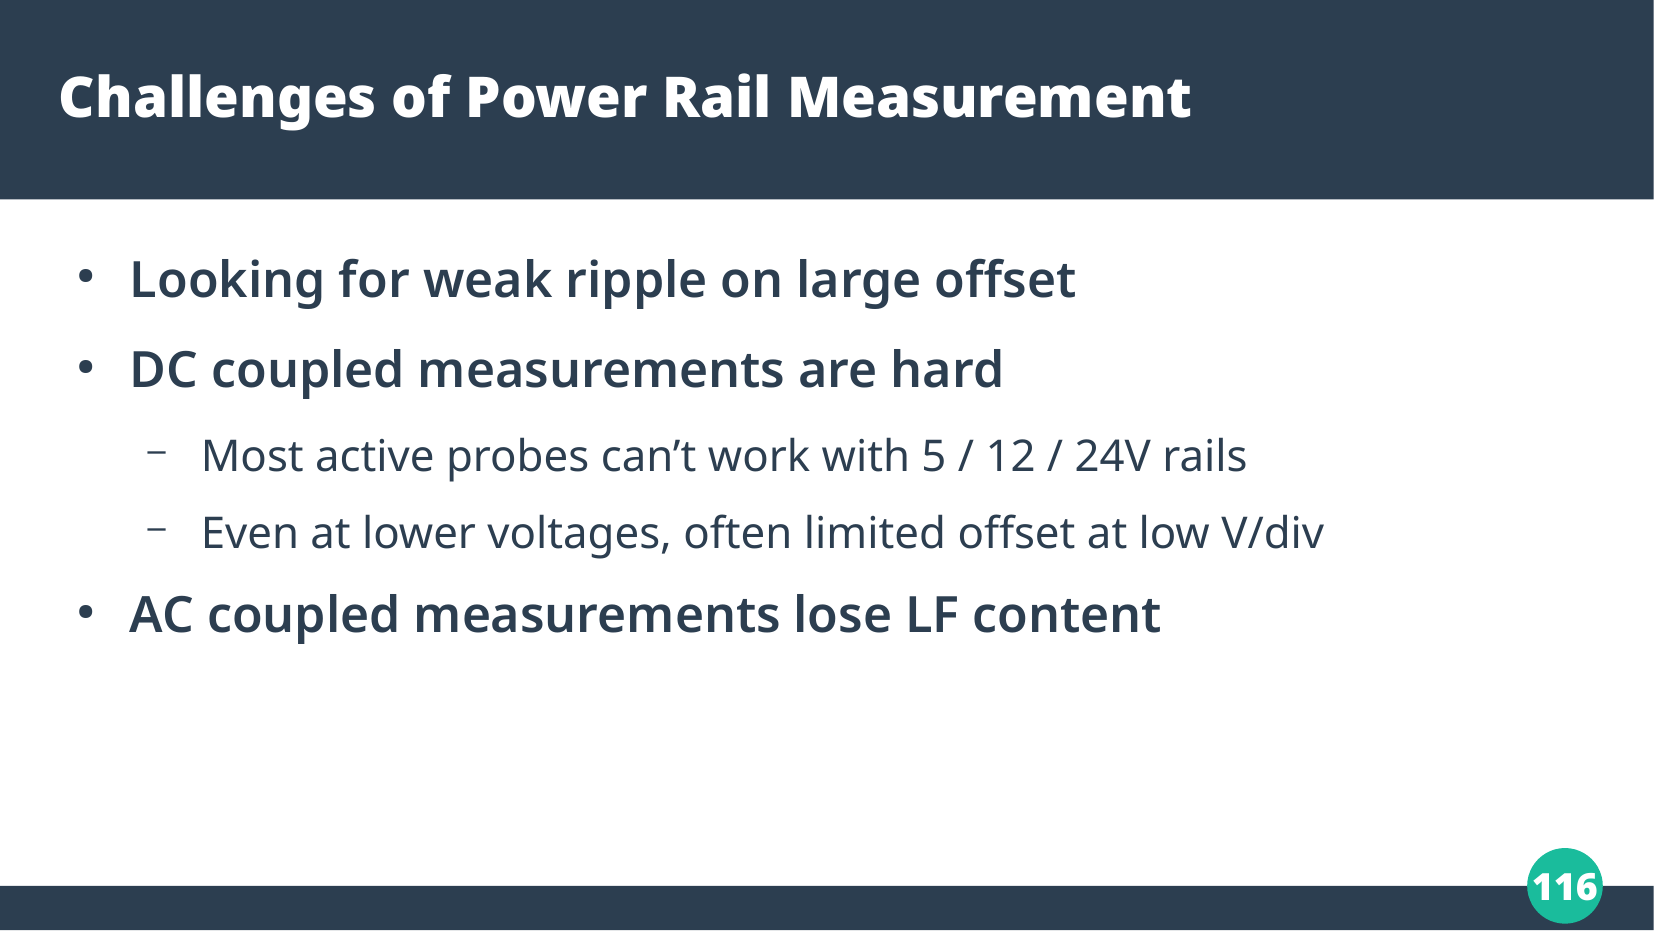

# Challenges of Power Rail Measurement
Looking for weak ripple on large offset
DC coupled measurements are hard
Most active probes can’t work with 5 / 12 / 24V rails
Even at lower voltages, often limited offset at low V/div
AC coupled measurements lose LF content